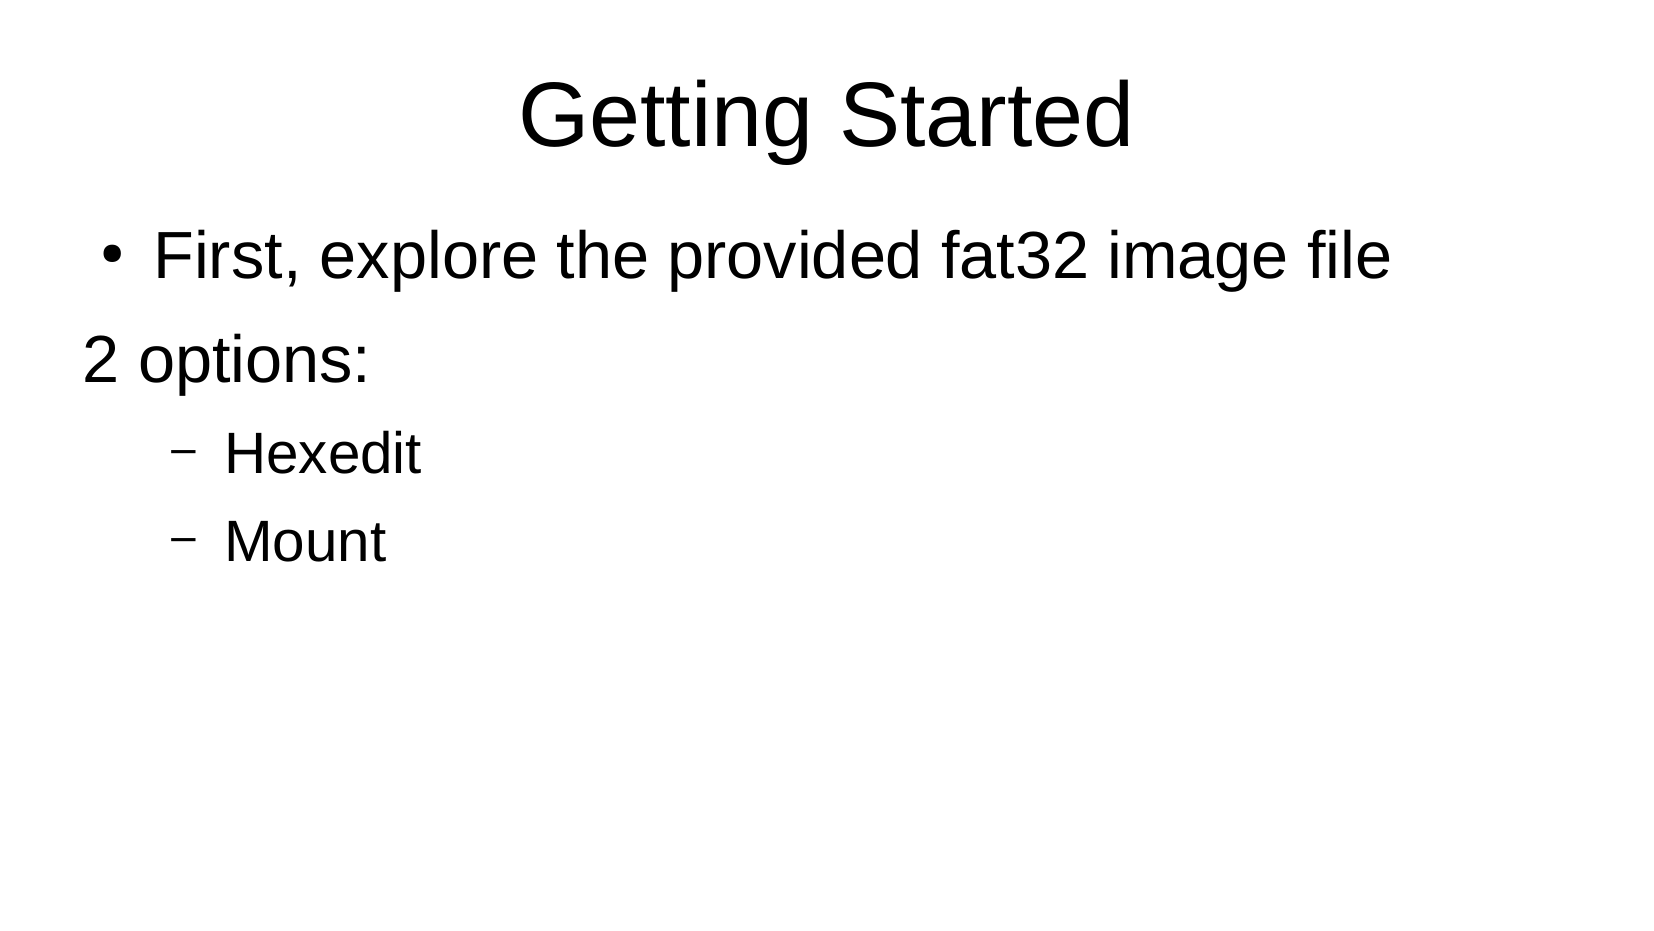

# Getting Started
First, explore the provided fat32 image file
2 options:
Hexedit
Mount